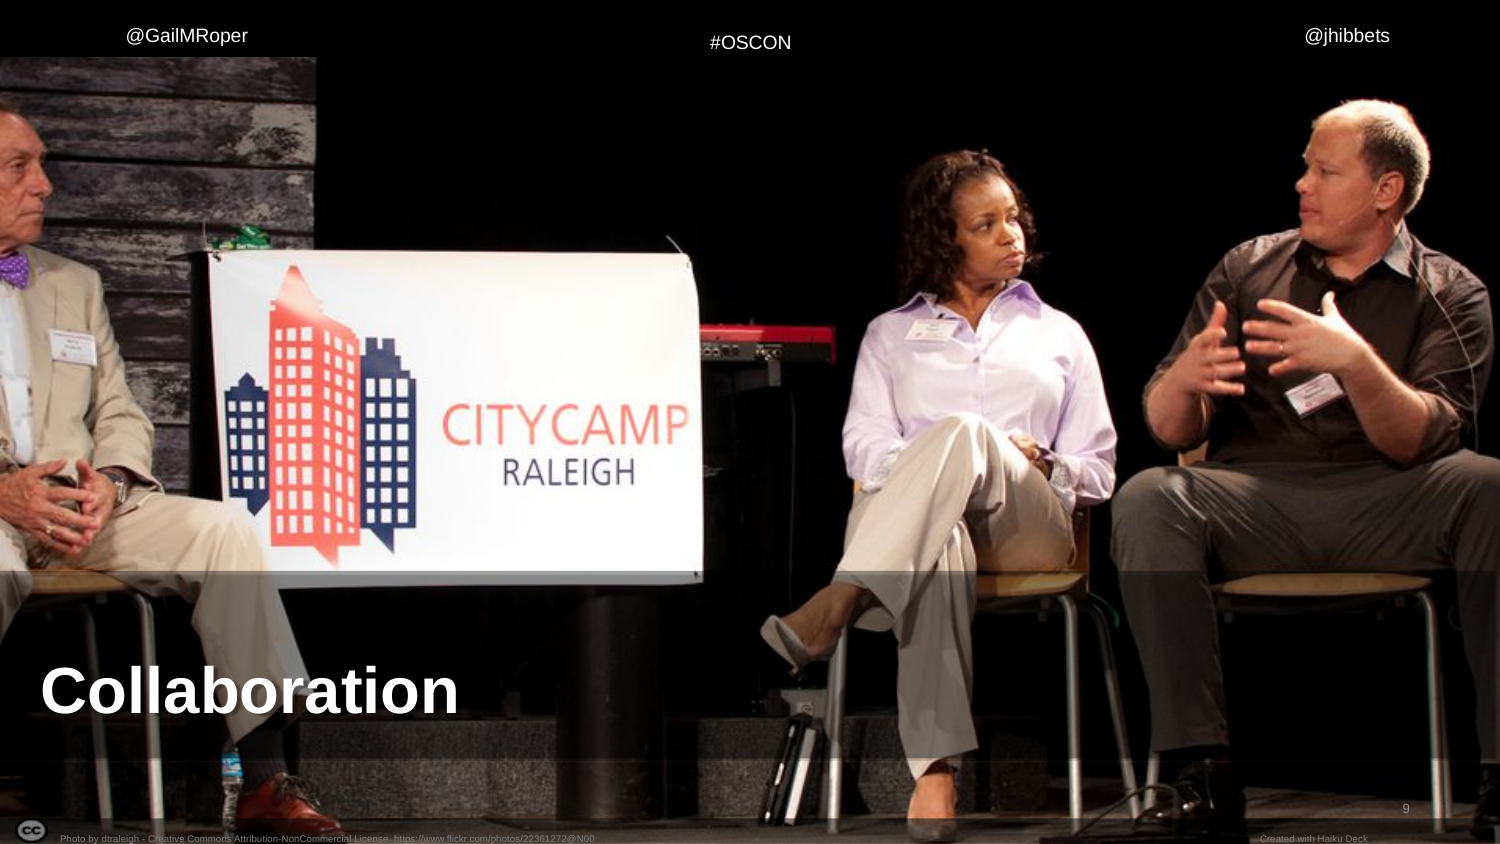

Collaboration
Photo by dtraleigh - Creative Commons Attribution-NonCommercial License https://www.flickr.com/photos/22361272@N00
Created with Haiku Deck